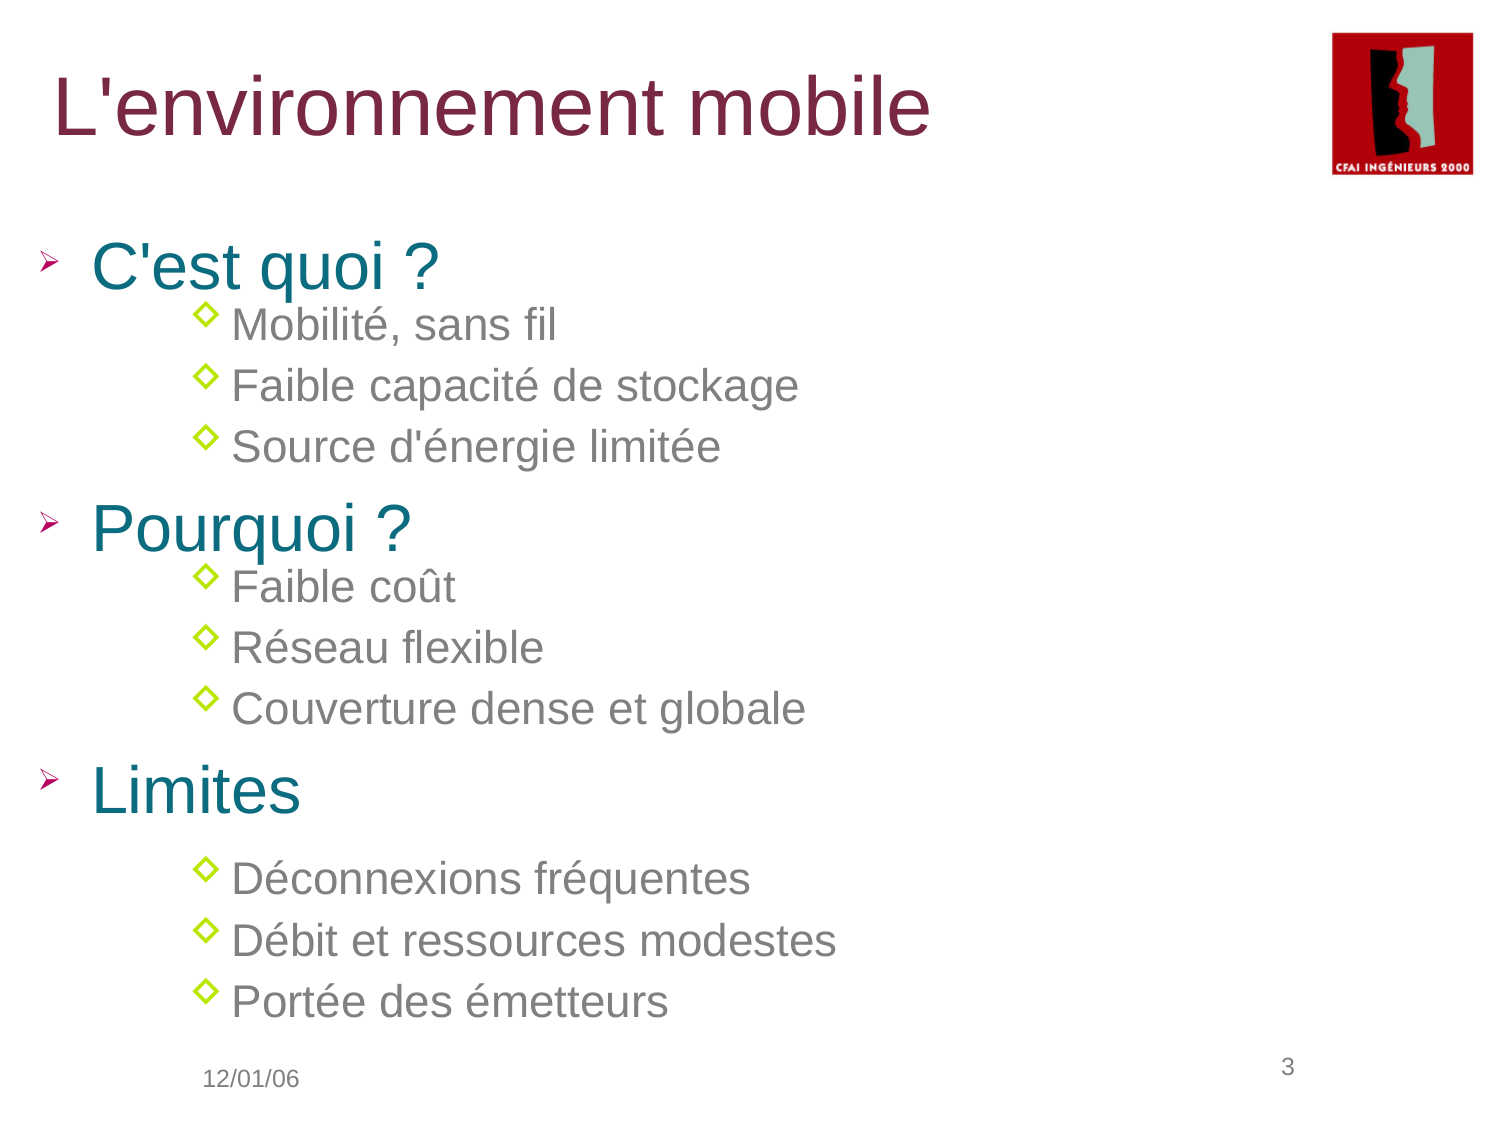

# L'environnement mobile
C'est quoi ?
Mobilité, sans fil
Faible capacité de stockage
Source d'énergie limitée
Pourquoi ?
Faible coût
Réseau flexible
Couverture dense et globale
Limites
Déconnexions fréquentes
Débit et ressources modestes
Portée des émetteurs
3